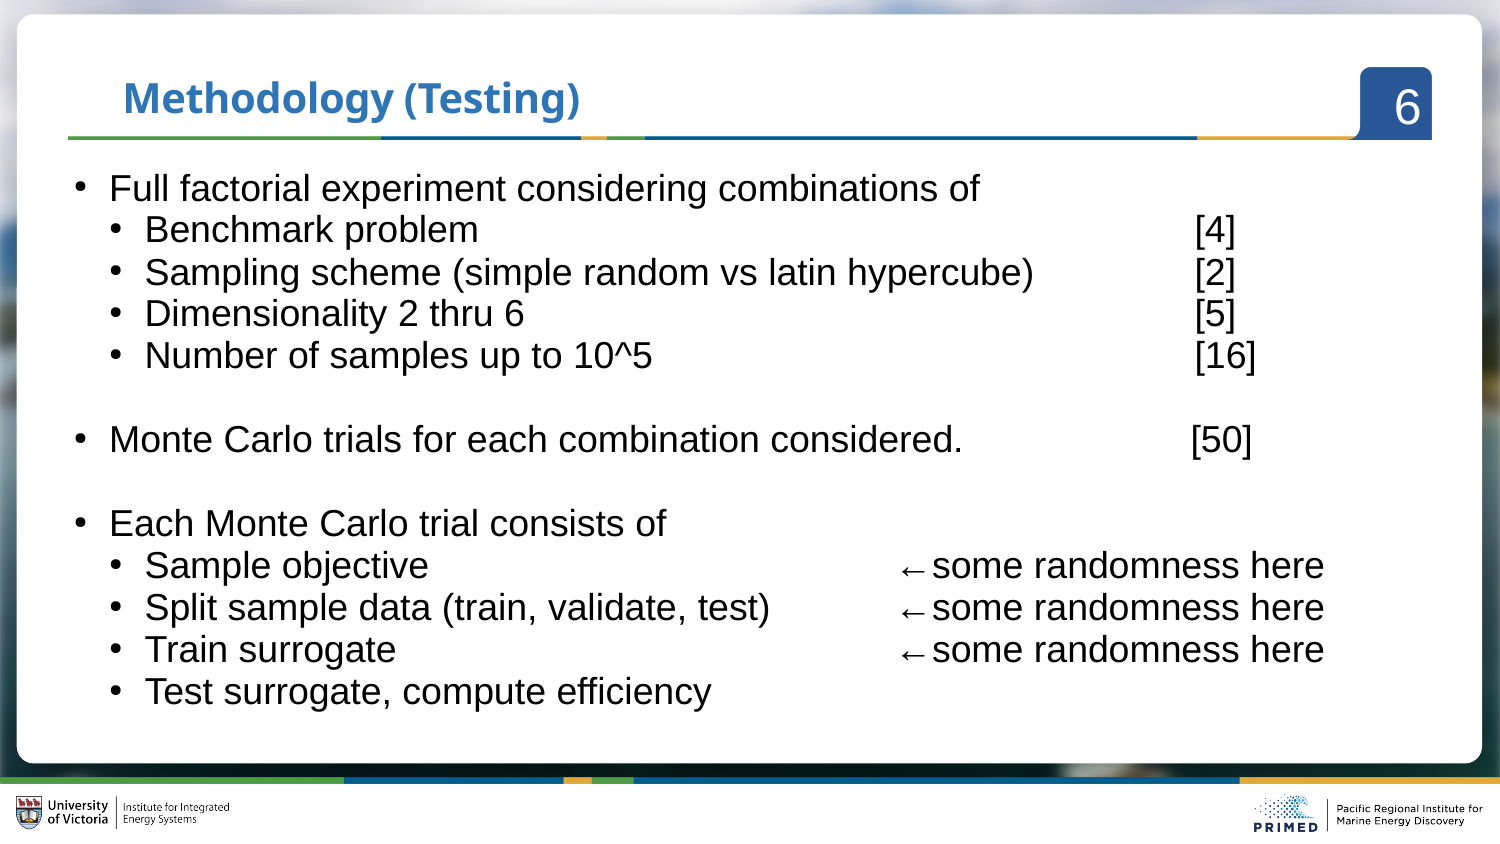

# Methodology (Testing)
Full factorial experiment considering combinations of
Benchmark problem					[4]
Sampling scheme (simple random vs latin hypercube)		[2]
Dimensionality 2 thru 6					[5]
Number of samples up to 10^5				[16]
Monte Carlo trials for each combination considered.		 [50]
Each Monte Carlo trial consists of
Sample objective				←some randomness here
Split sample data (train, validate, test)	←some randomness here
Train surrogate				←some randomness here
Test surrogate, compute efficiency